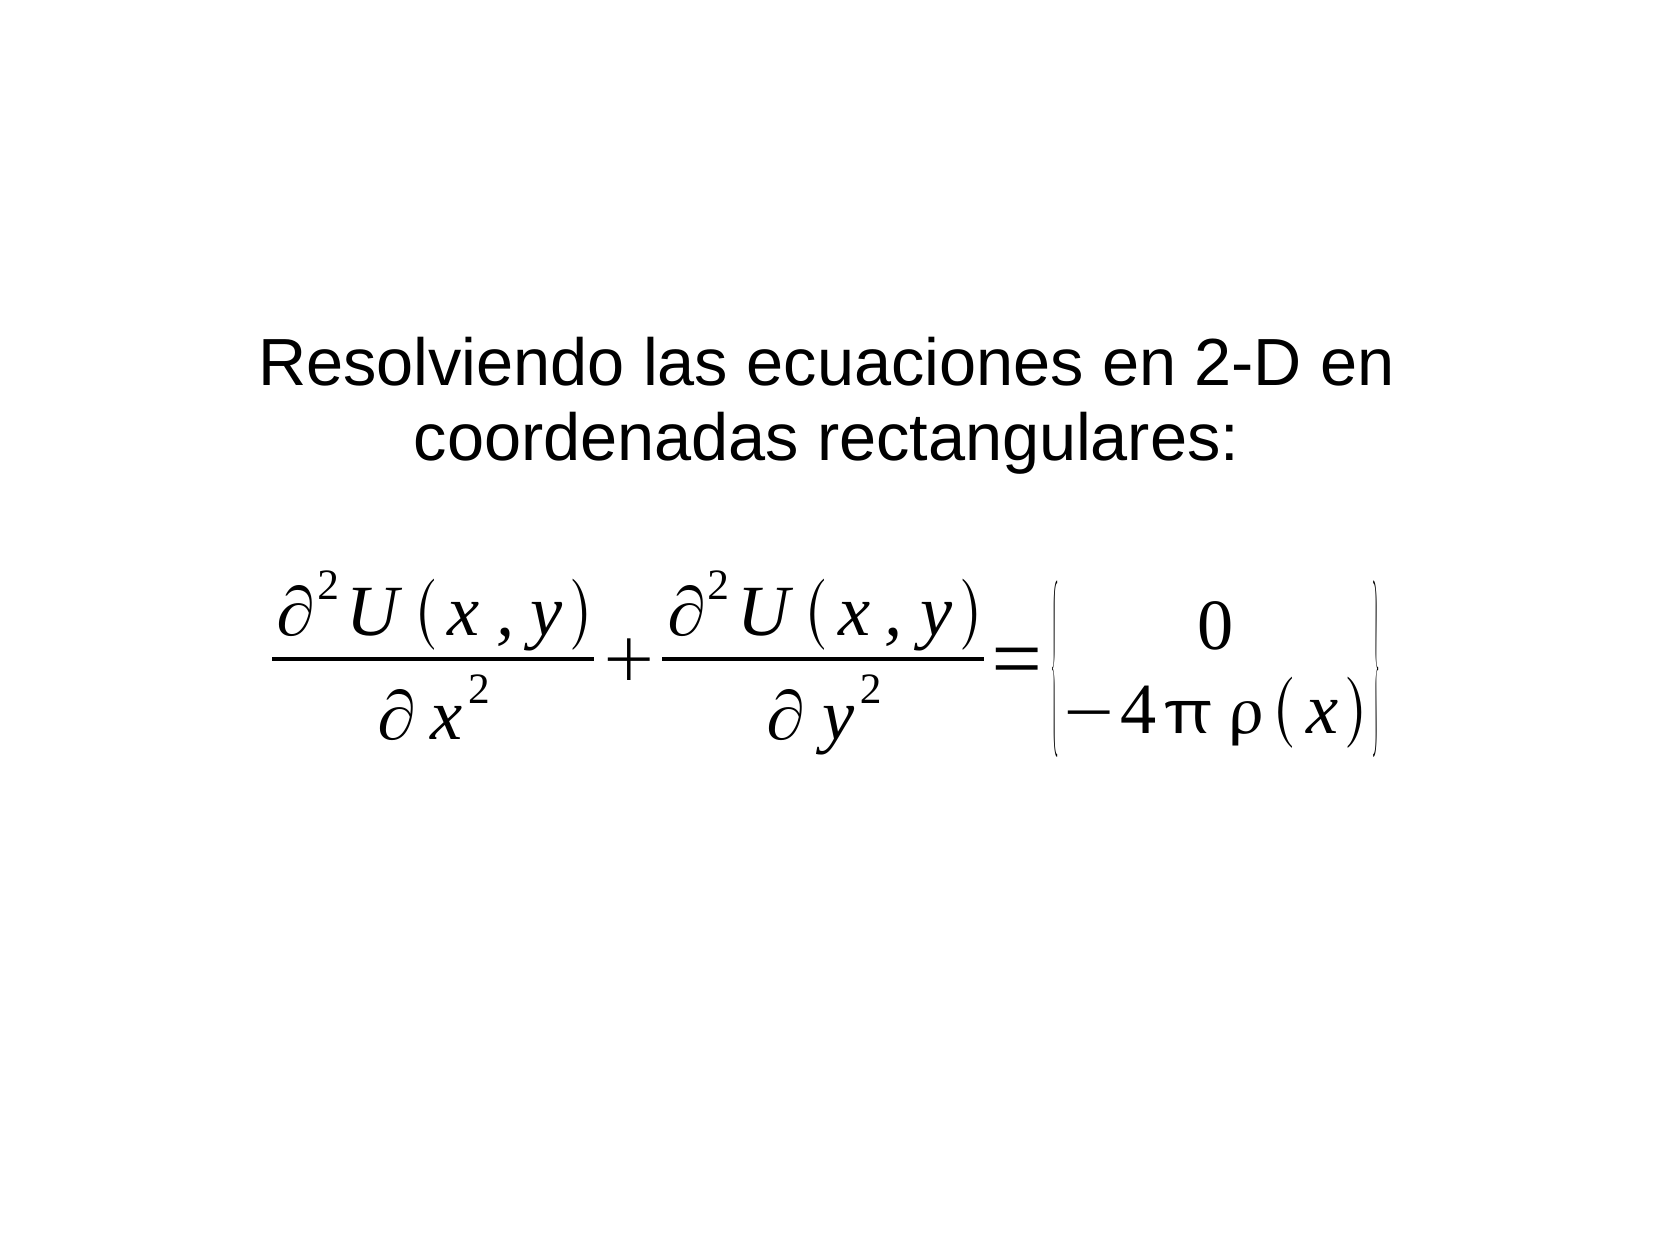

#
Resolviendo las ecuaciones en 2-D en coordenadas rectangulares: